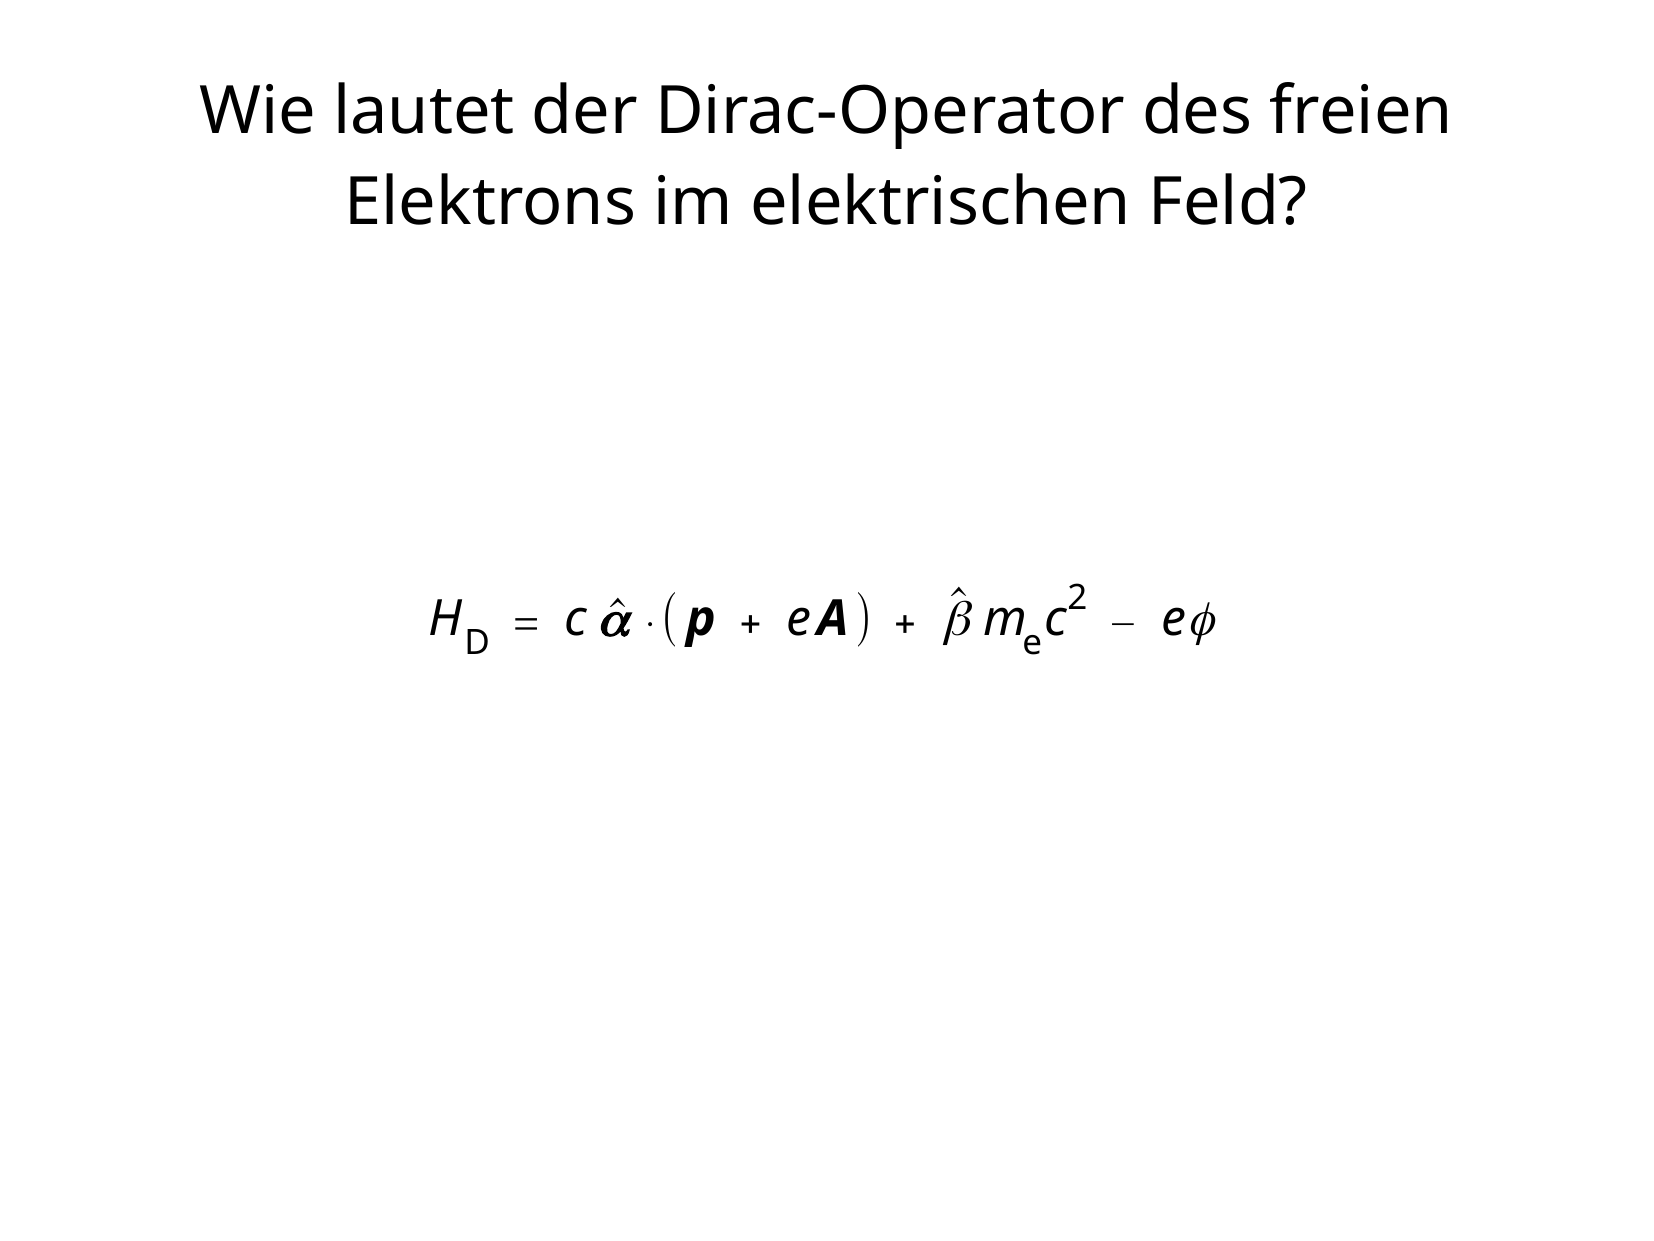

# Wie lautet der Dirac-Operator des freien Elektrons im elektrischen Feld?